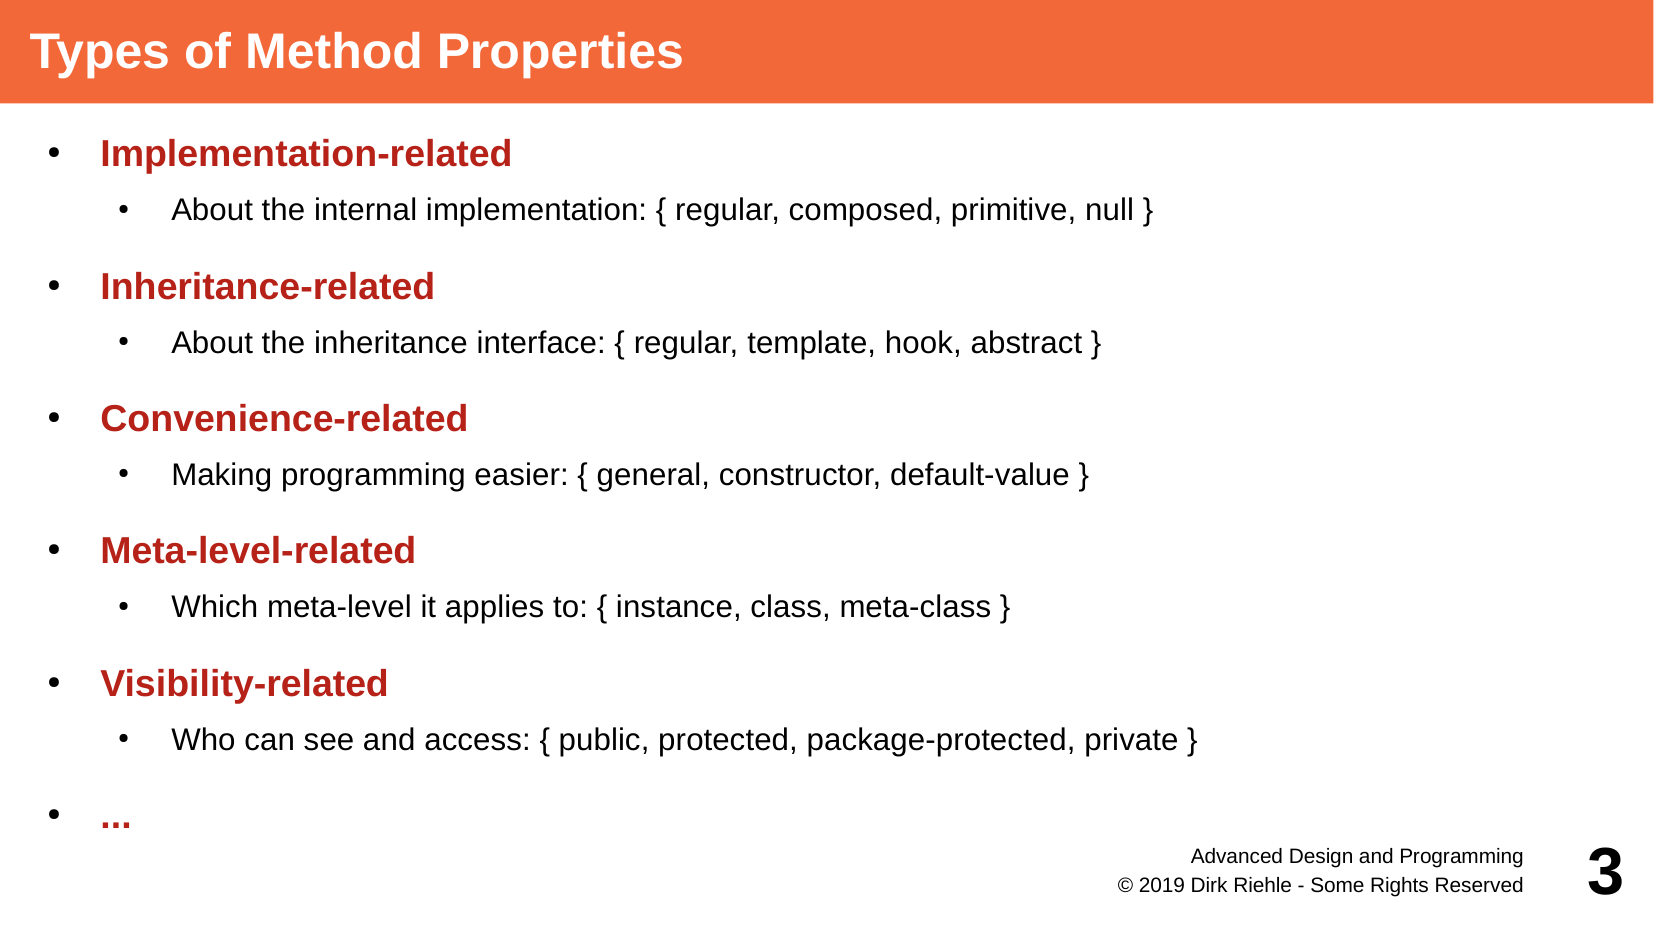

# Types of Method Properties
Implementation-related
About the internal implementation: { regular, composed, primitive, null }
Inheritance-related
About the inheritance interface: { regular, template, hook, abstract }
Convenience-related
Making programming easier: { general, constructor, default-value }
Meta-level-related
Which meta-level it applies to: { instance, class, meta-class }
Visibility-related
Who can see and access: { public, protected, package-protected, private }
...
Advanced Design and Programming
3
© 2019 Dirk Riehle - Some Rights Reserved